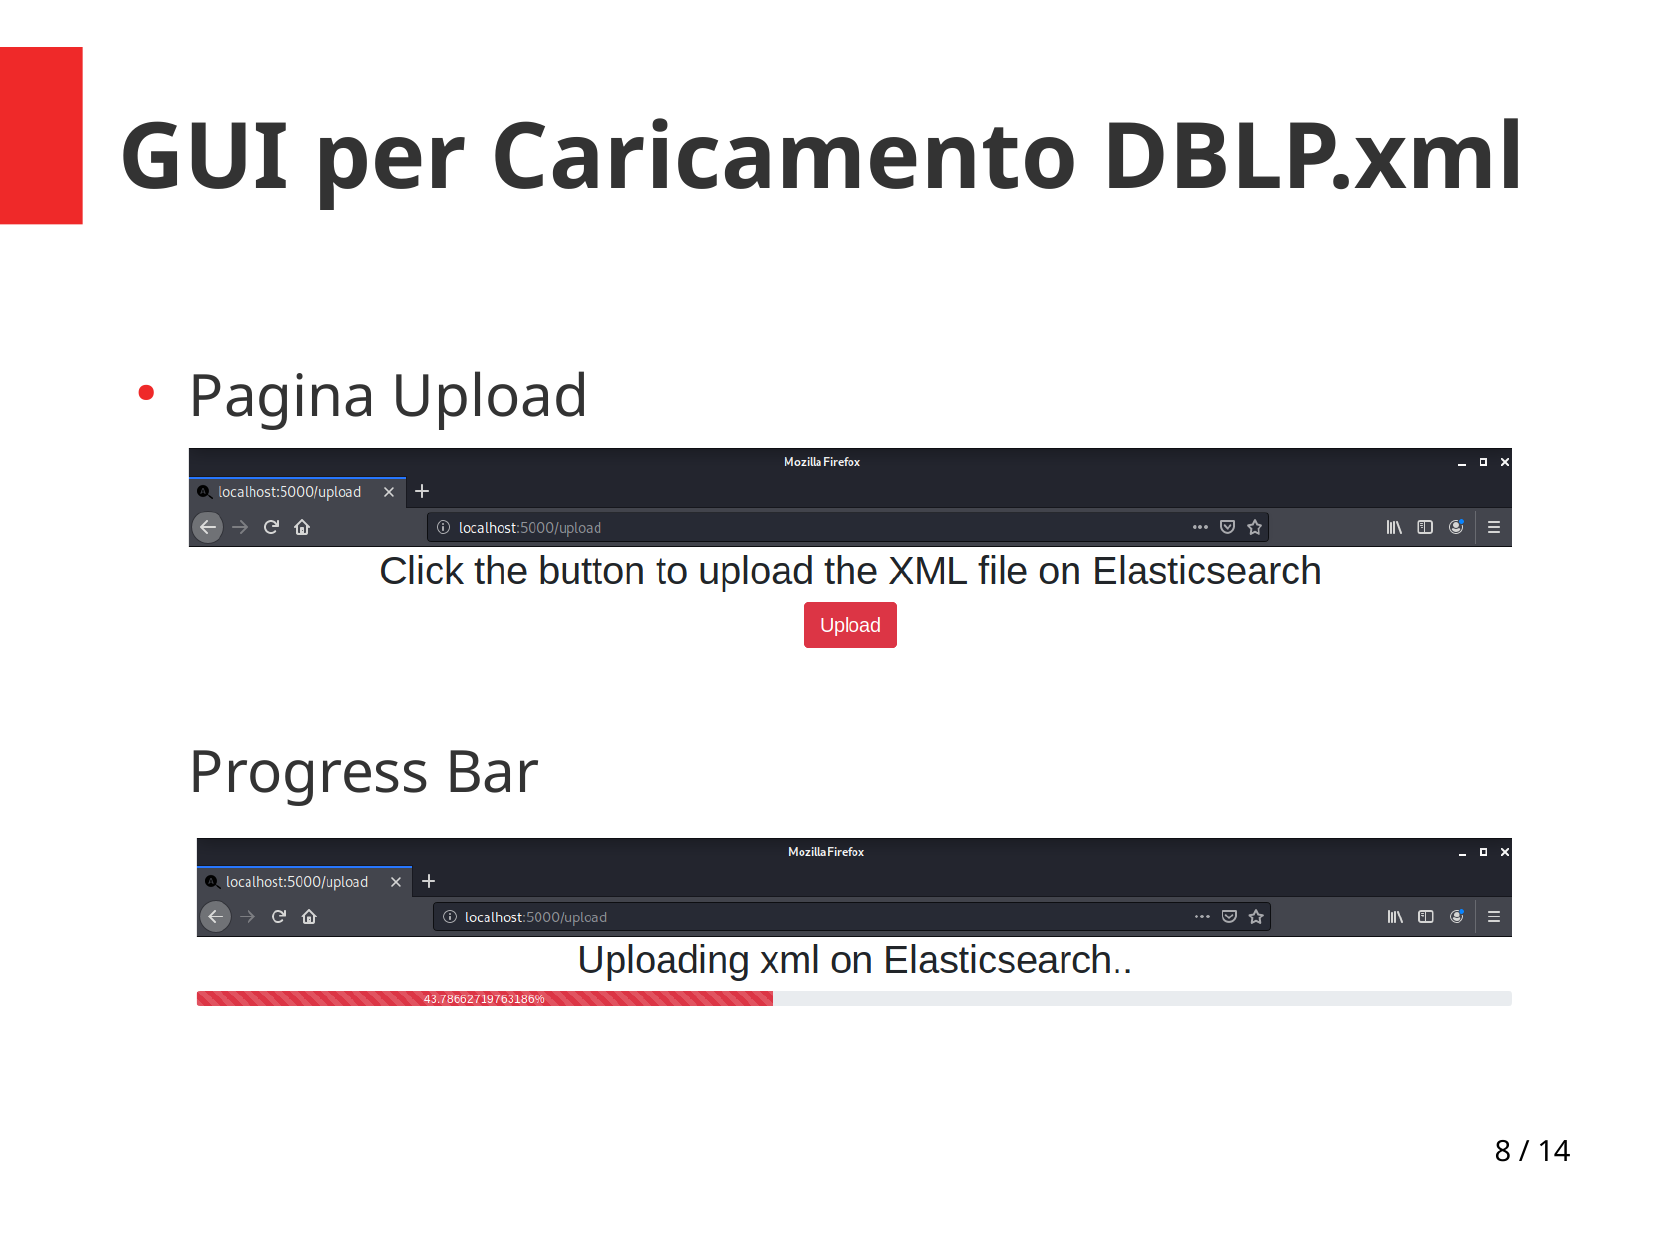

# GUI per Caricamento DBLP.xml
Pagina Upload
Progress Bar
8